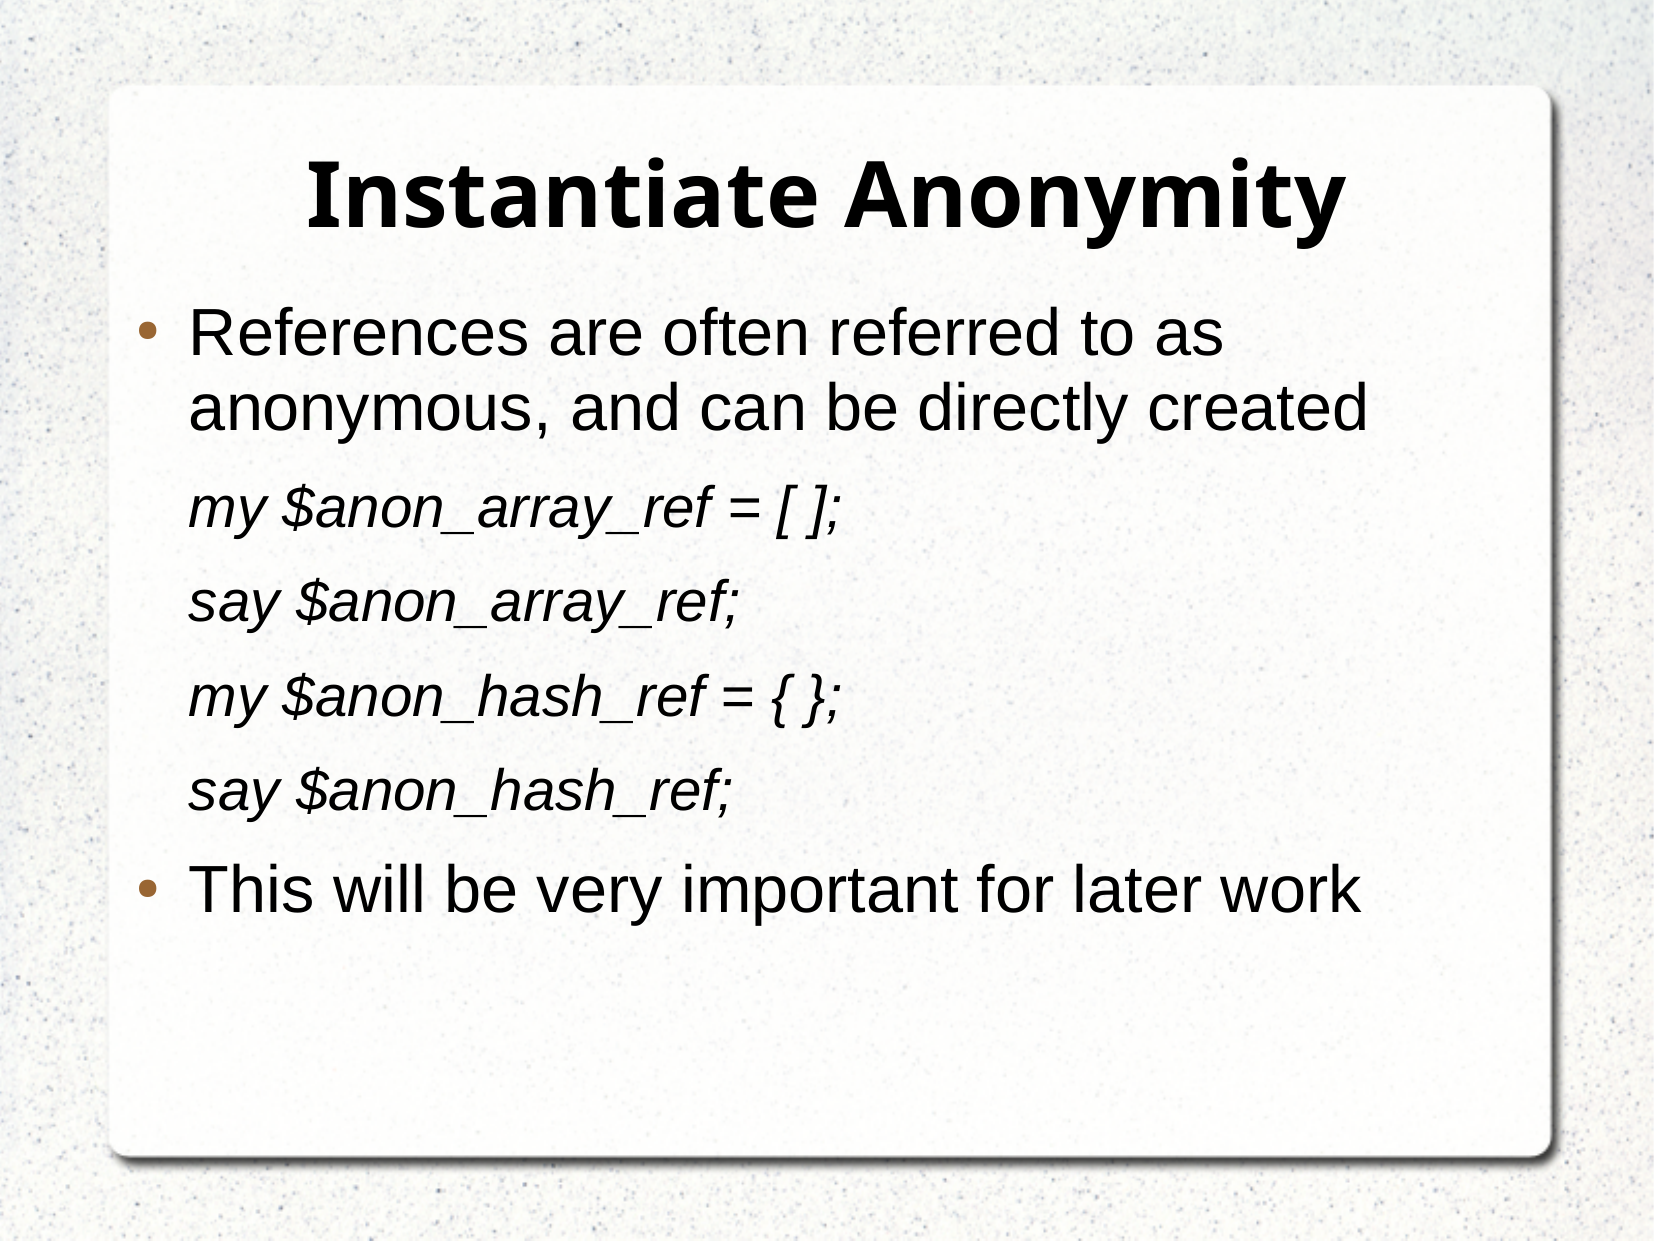

# Instantiate Anonymity
References are often referred to as anonymous, and can be directly created
my $anon_array_ref = [ ];
say $anon_array_ref;
my $anon_hash_ref = { };
say $anon_hash_ref;
This will be very important for later work